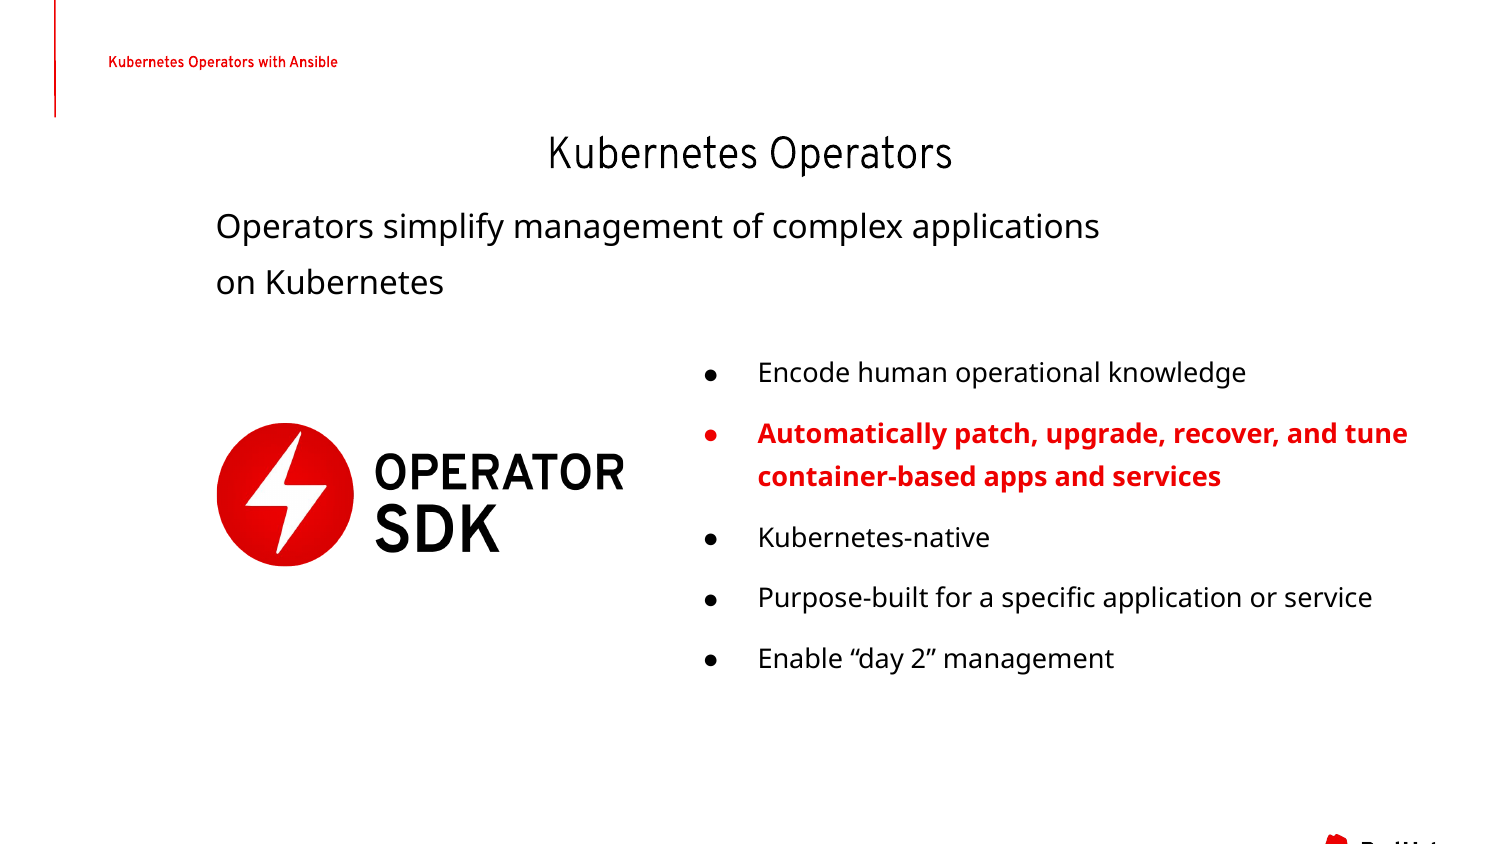

Operators simplify management of complex applications
on Kubernetes
Encode human operational knowledge
●
Automatically patch, upgrade, recover, and tune
●
container-based apps and services
Kubernetes-native
●
Purpose-built for a speciﬁc application or service
●
Enable “day 2” management
●